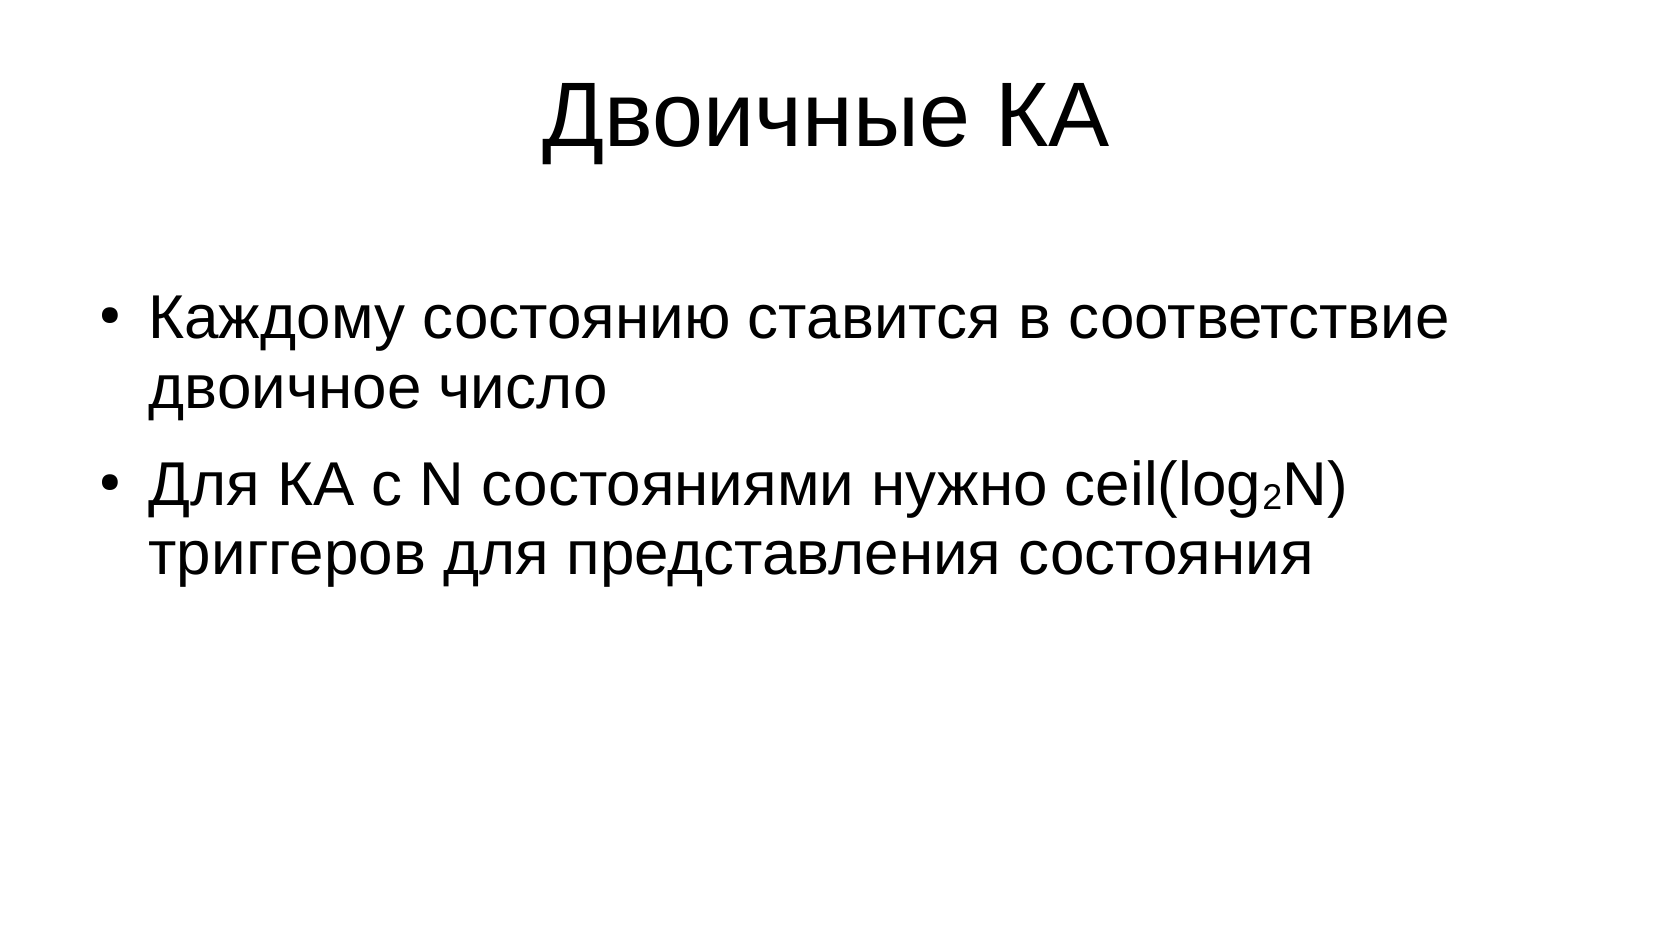

# Двоичные КА
Каждому состоянию ставится в соответствие двоичное число
Для КА с N состояниями нужно ceil(log2N) триггеров для представления состояния